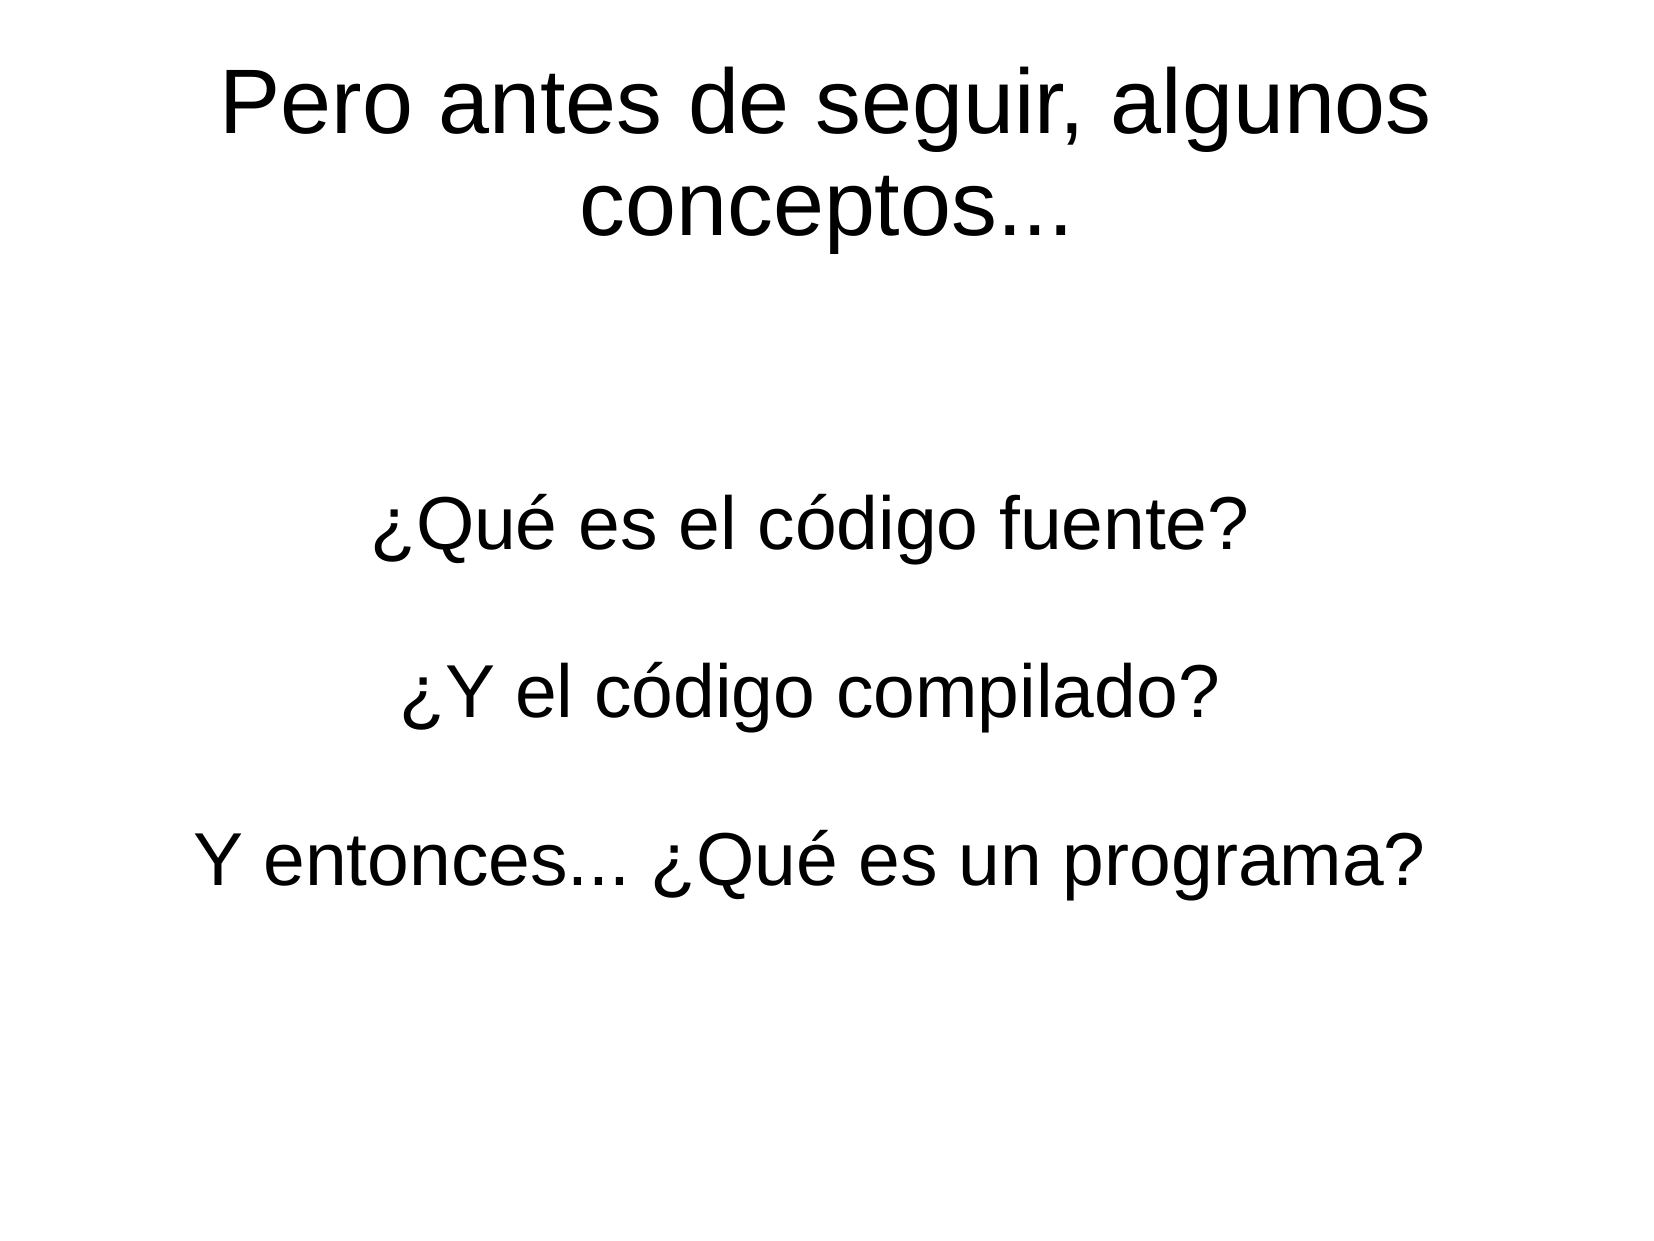

# Pero antes de seguir, algunos conceptos...
¿Qué es el código fuente?
¿Y el código compilado?
Y entonces... ¿Qué es un programa?